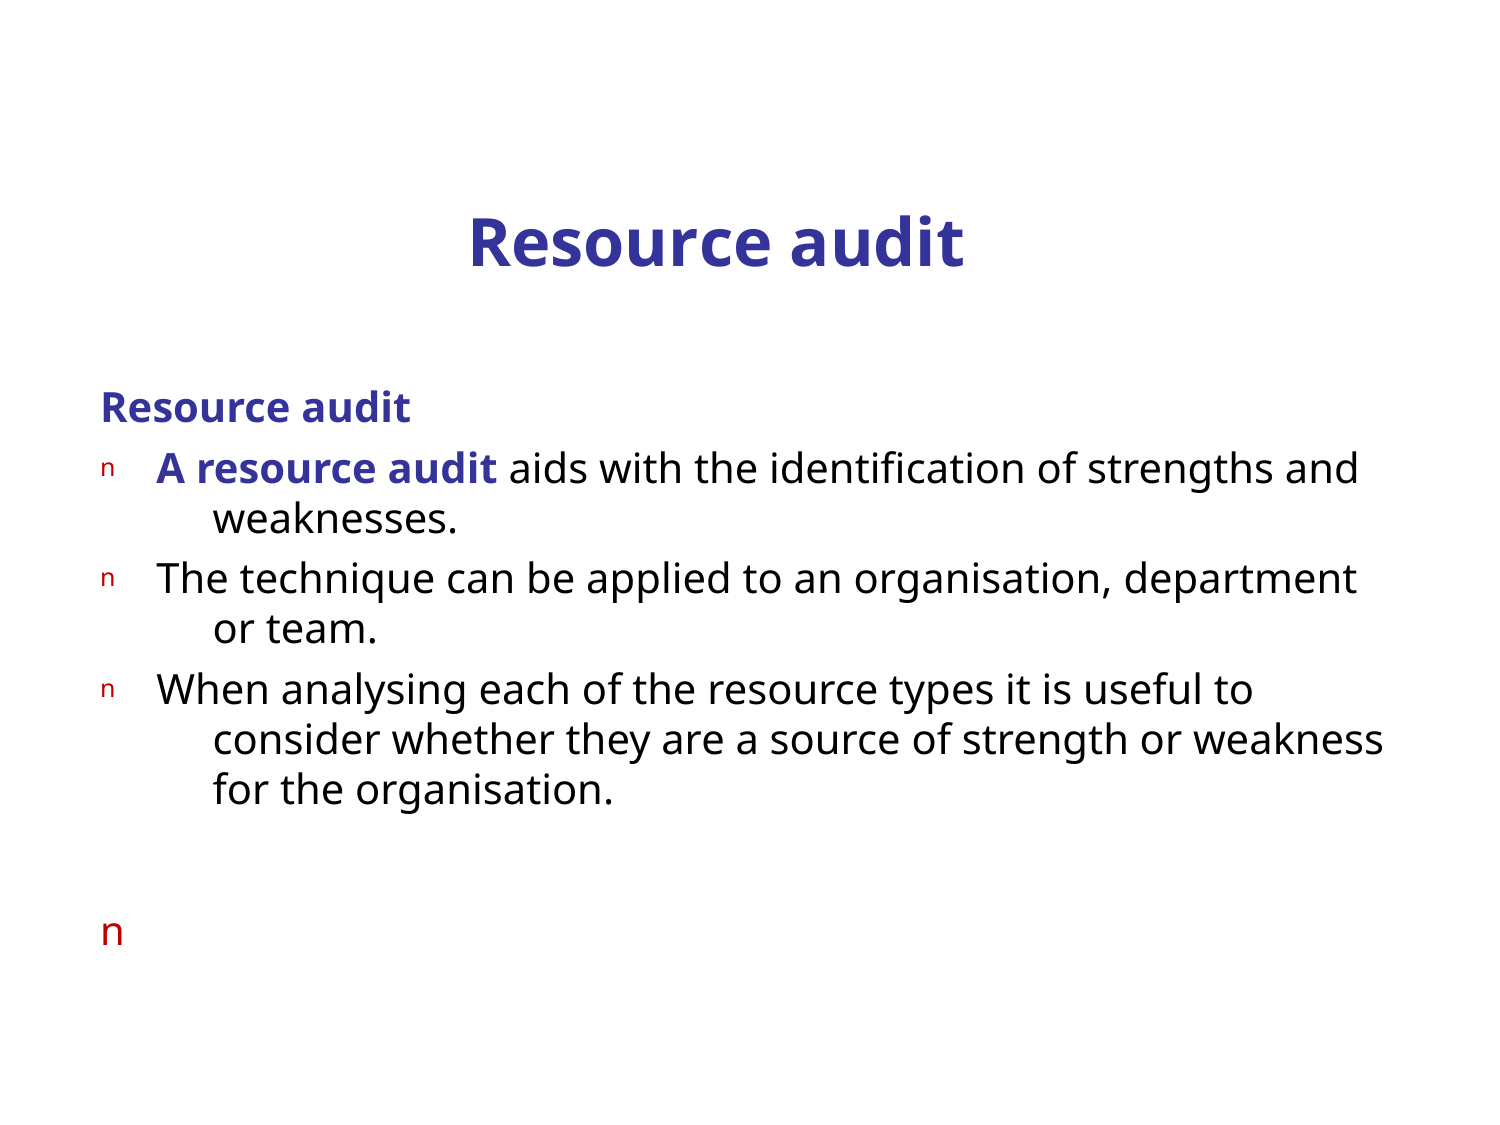

# Resource audit
Resource audit
A resource audit aids with the identification of strengths and weaknesses.
The technique can be applied to an organisation, department or team.
When analysing each of the resource types it is useful to consider whether they are a source of strength or weakness for the organisation.